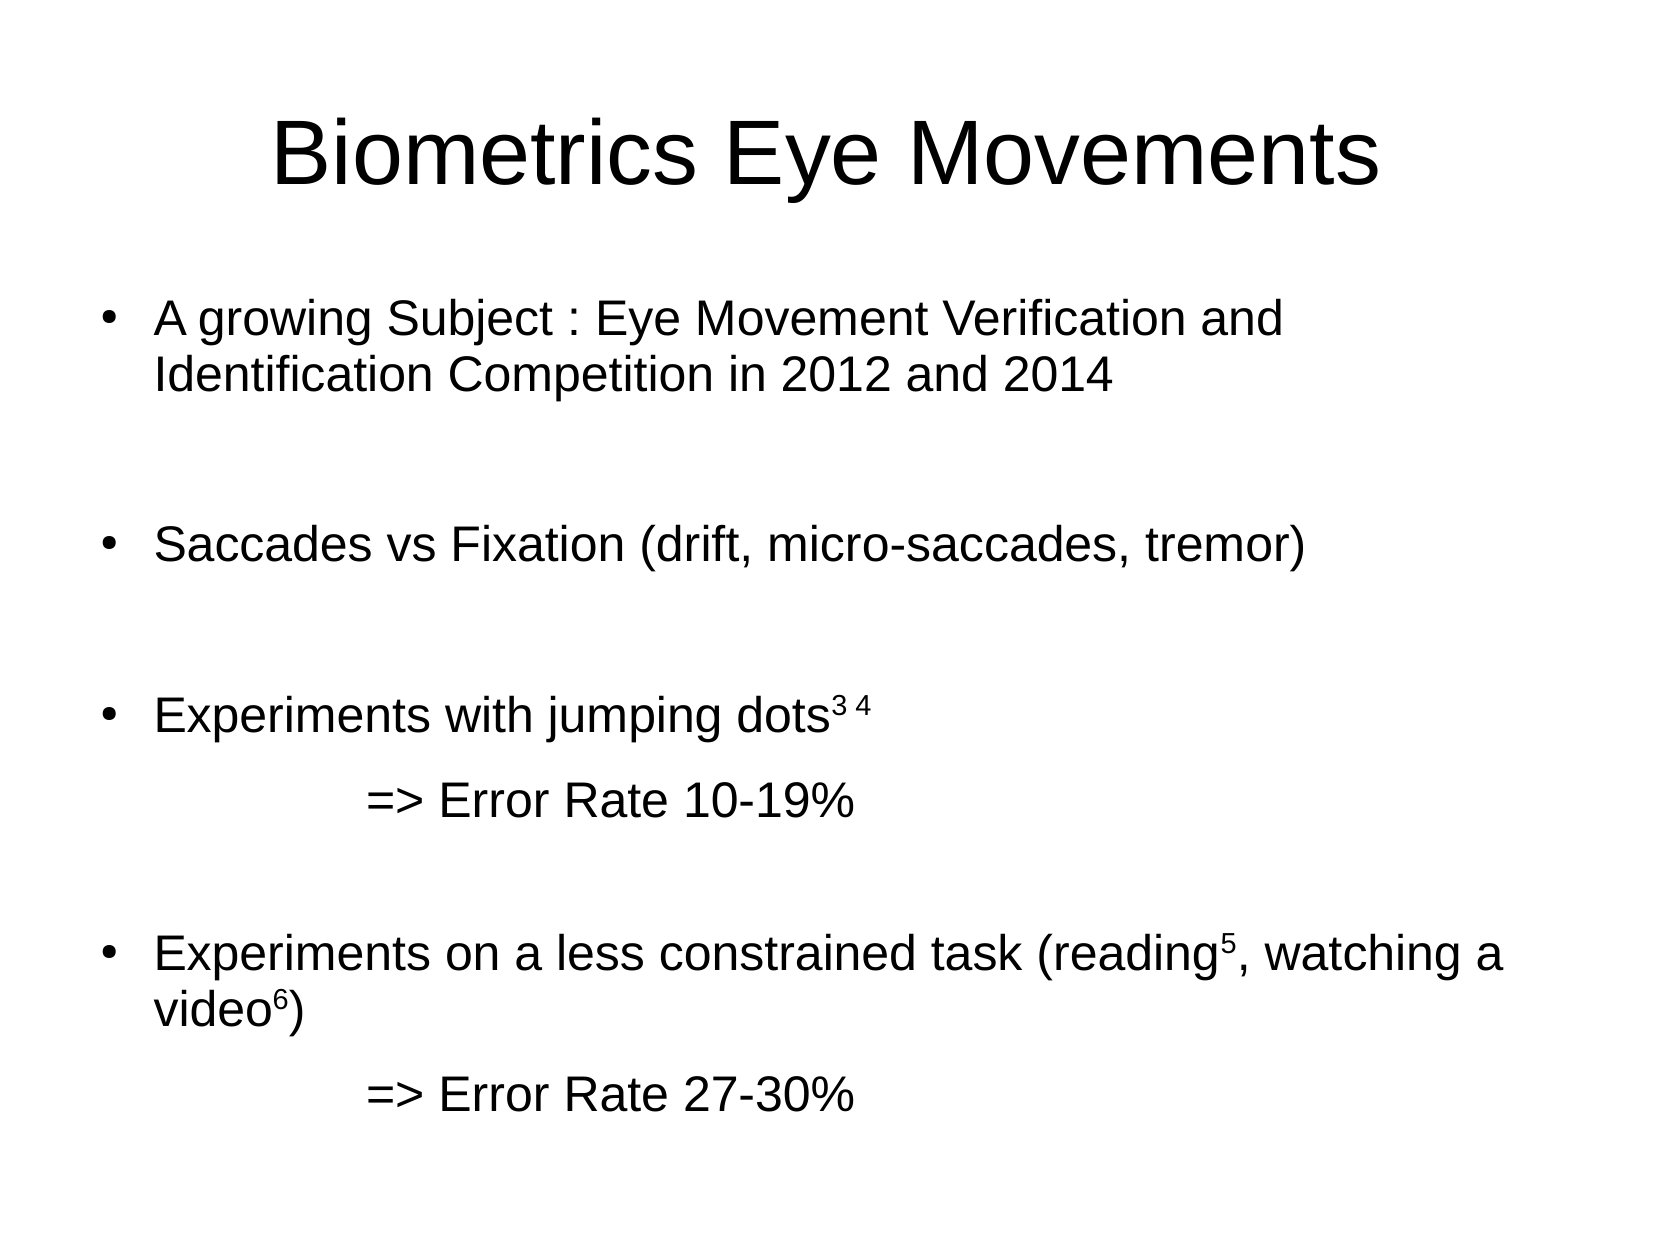

# Biometrics Eye Movements
A growing Subject : Eye Movement Verification and Identification Competition in 2012 and 2014
Saccades vs Fixation (drift, micro-saccades, tremor)
Experiments with jumping dots3 4
=> Error Rate 10-19%
Experiments on a less constrained task (reading5, watching a video6)
=> Error Rate 27-30%